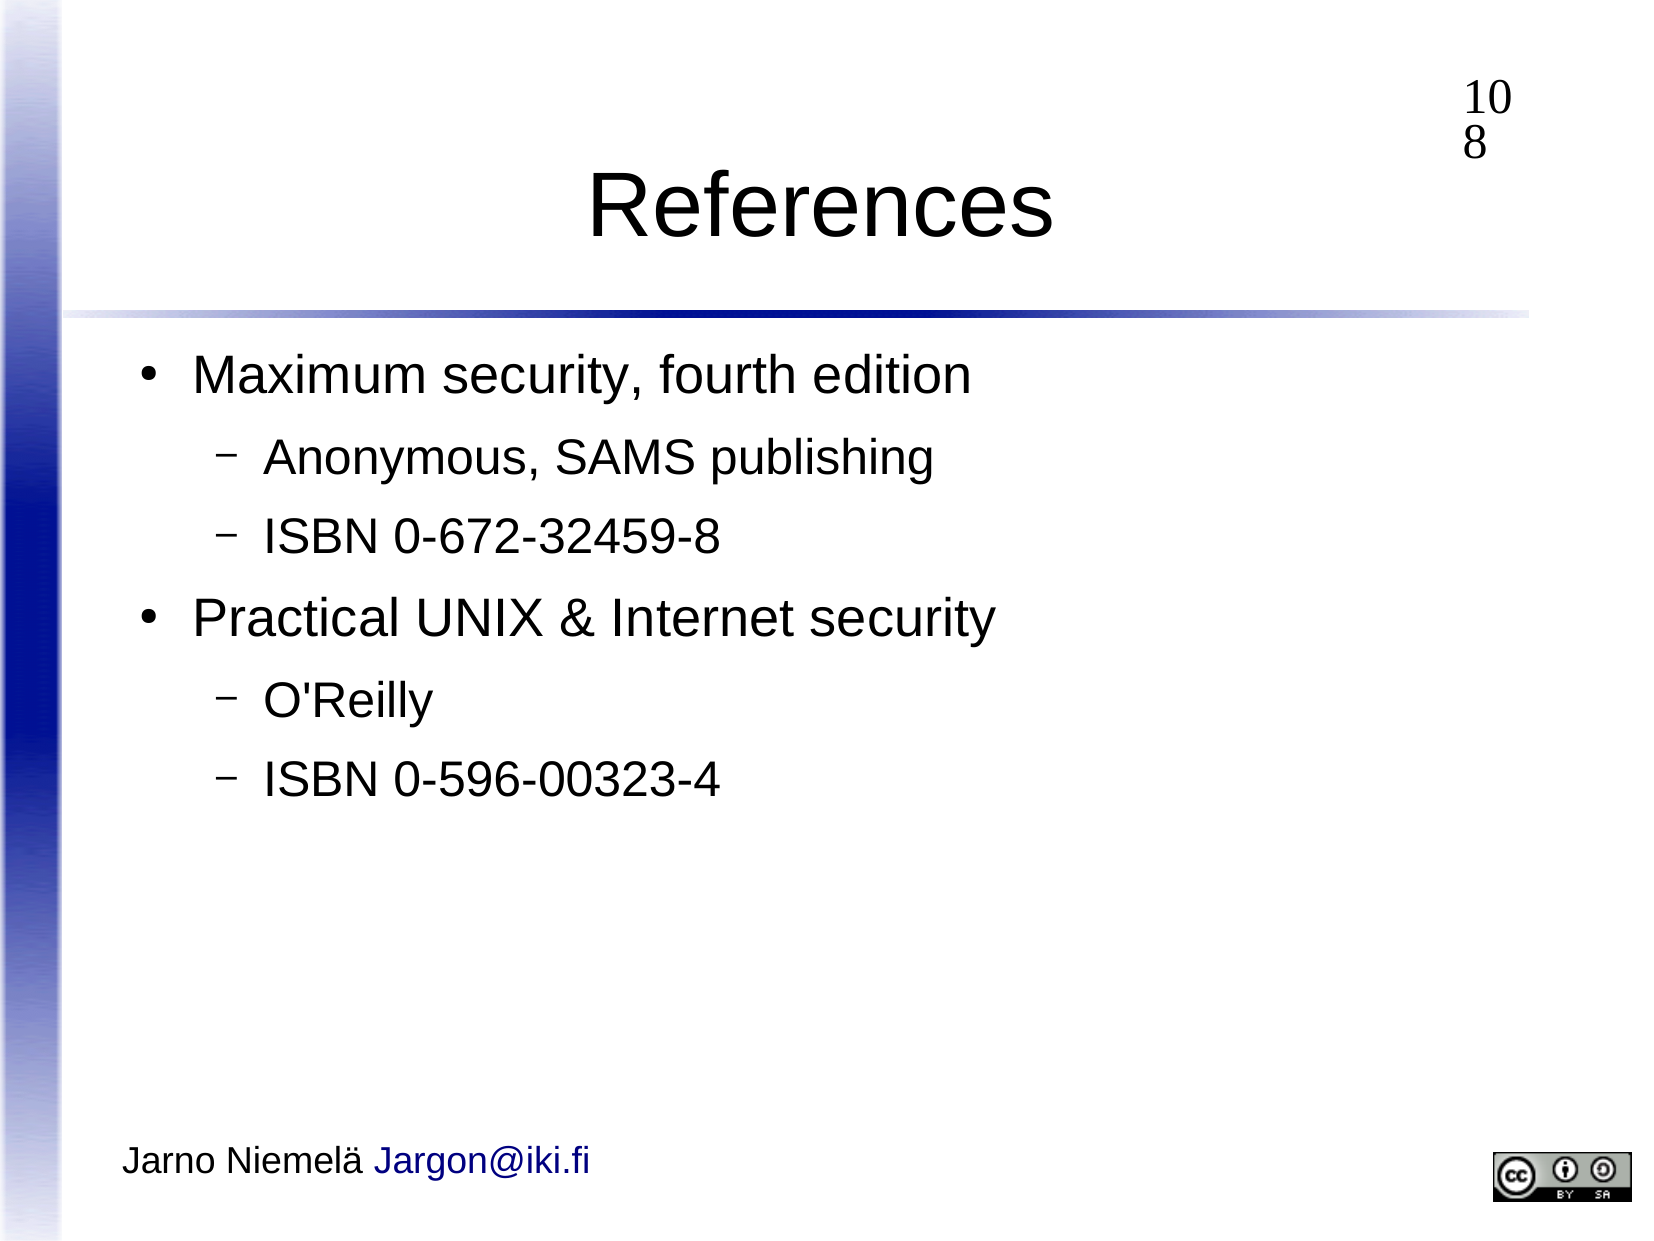

# References
Maximum security, fourth edition
Anonymous, SAMS publishing
ISBN 0-672-32459-8
Practical UNIX & Internet security
O'Reilly
ISBN 0-596-00323-4